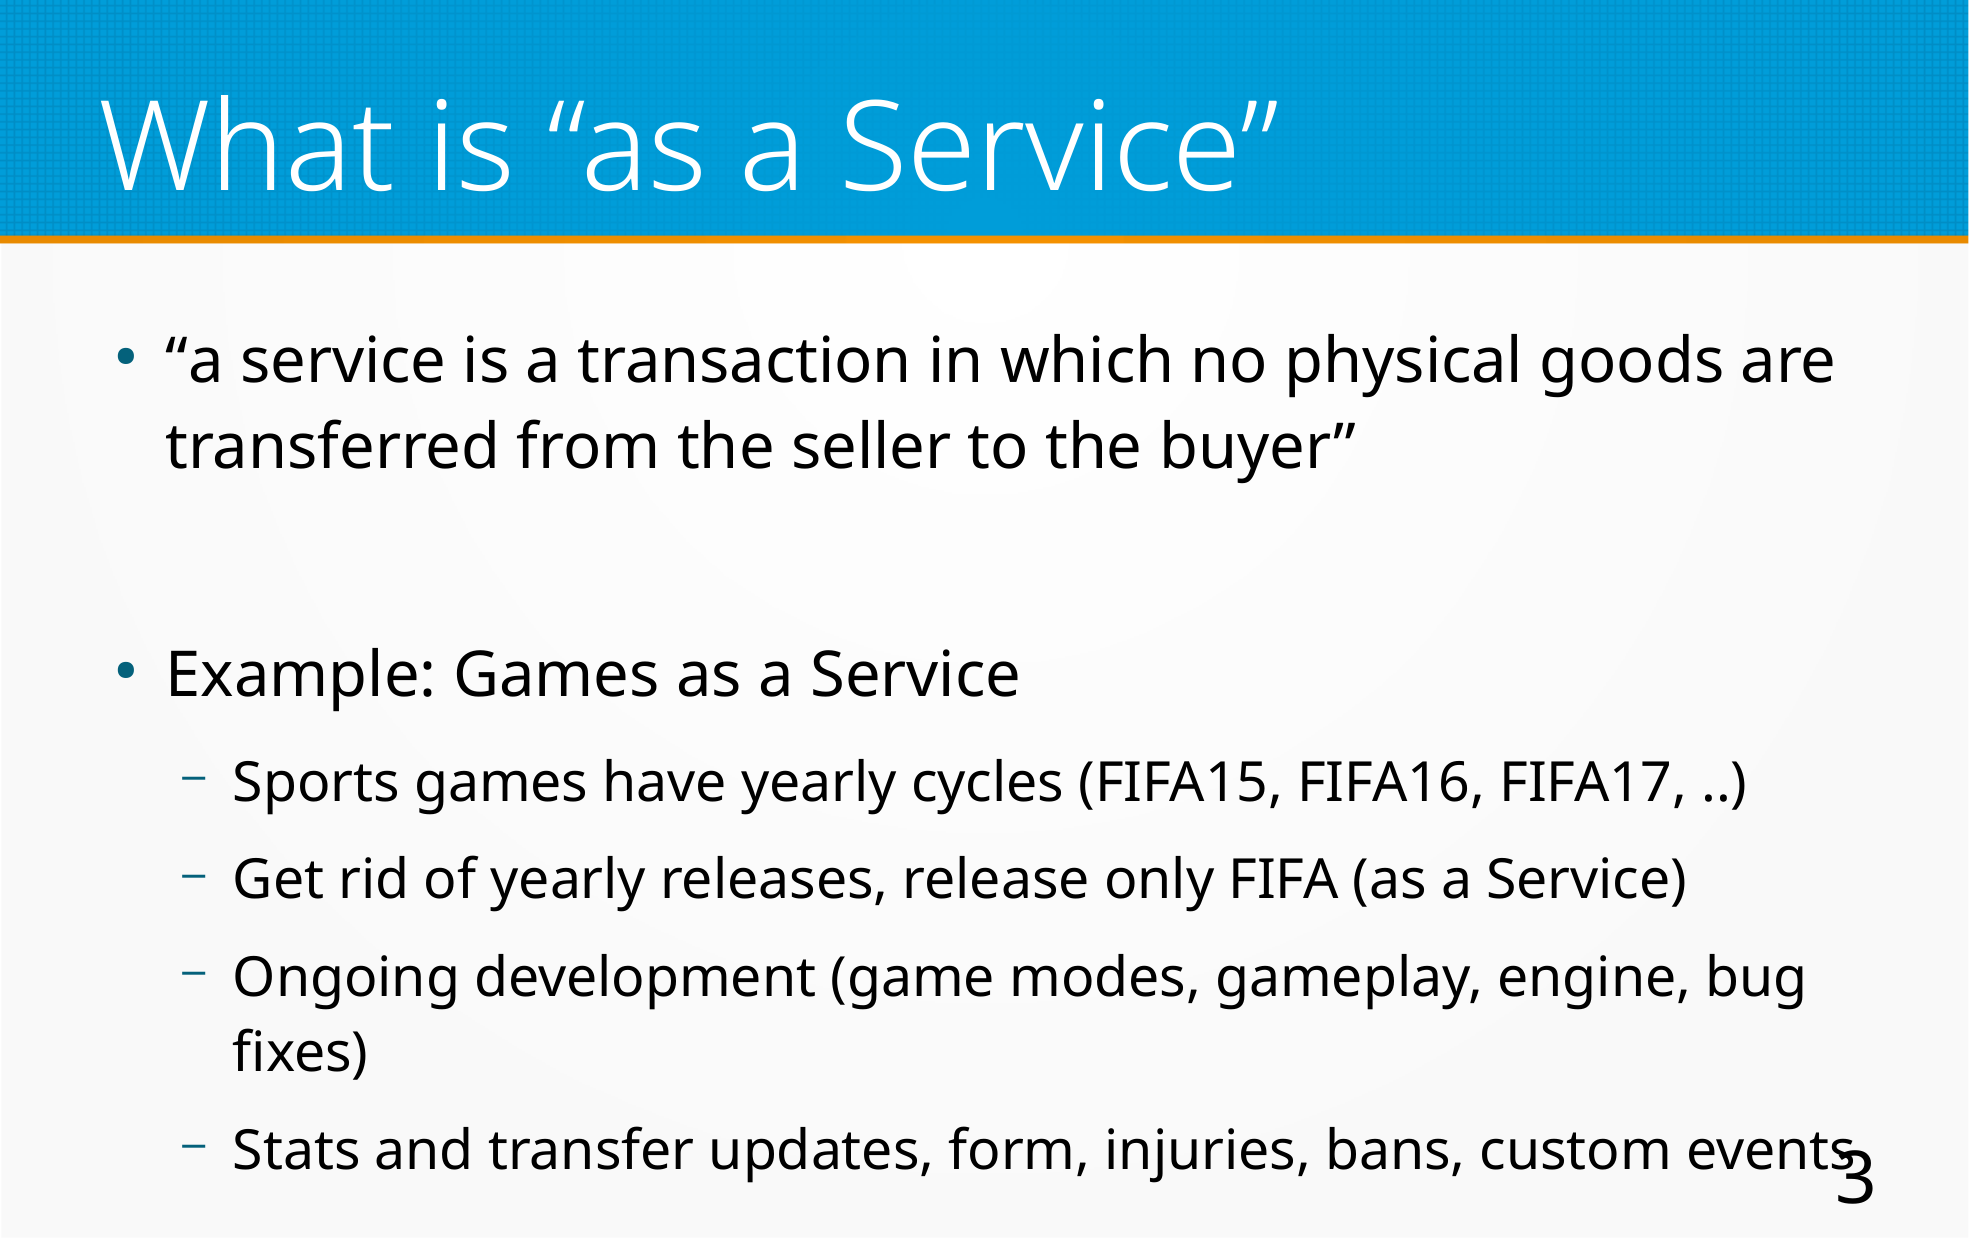

# What is “as a Service”
“a service is a transaction in which no physical goods are transferred from the seller to the buyer”
Example: Games as a Service
Sports games have yearly cycles (FIFA15, FIFA16, FIFA17, ..)
Get rid of yearly releases, release only FIFA (as a Service)
Ongoing development (game modes, gameplay, engine, bug fixes)
Stats and transfer updates, form, injuries, bans, custom events
3